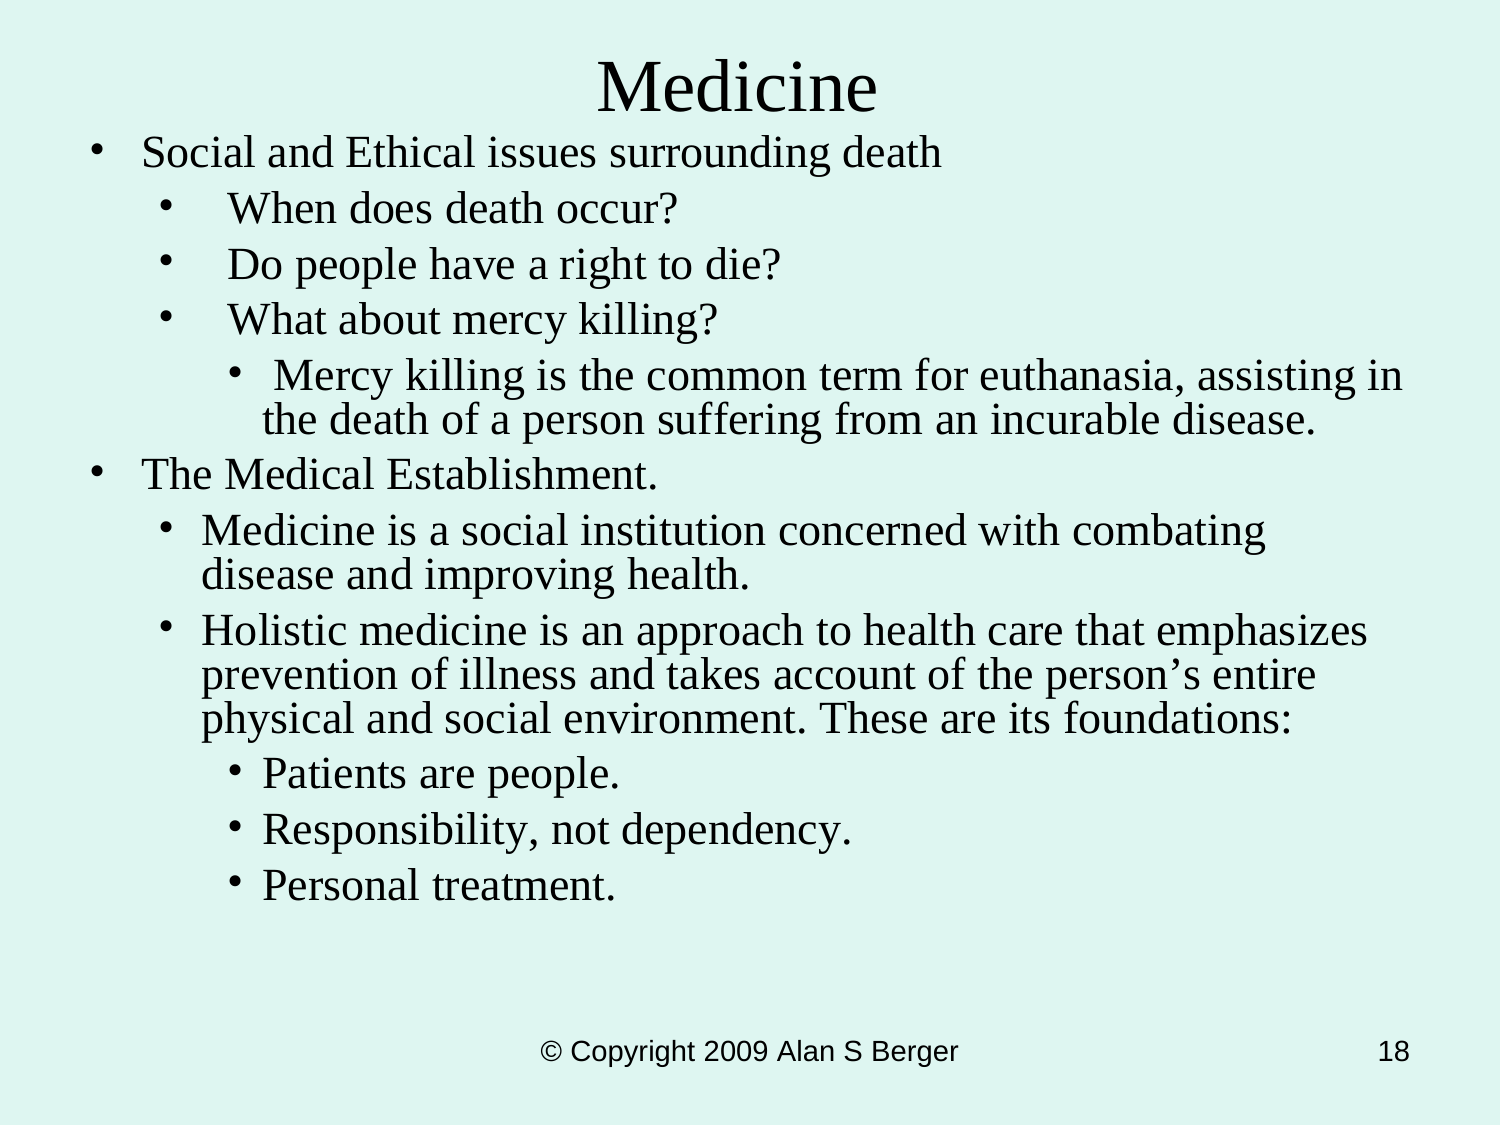

# Medicine
Social and Ethical issues surrounding death
	When does death occur?
	Do people have a right to die?
	What about mercy killing?
 Mercy killing is the common term for euthanasia, assisting in the death of a person suffering from an incurable disease.
The Medical Establishment.
Medicine is a social institution concerned with combating disease and improving health.
Holistic medicine is an approach to health care that emphasizes prevention of illness and takes account of the person’s entire physical and social environment. These are its foundations:
Patients are people.
Responsibility, not dependency.
Personal treatment.
© Copyright 2009 Alan S Berger
18